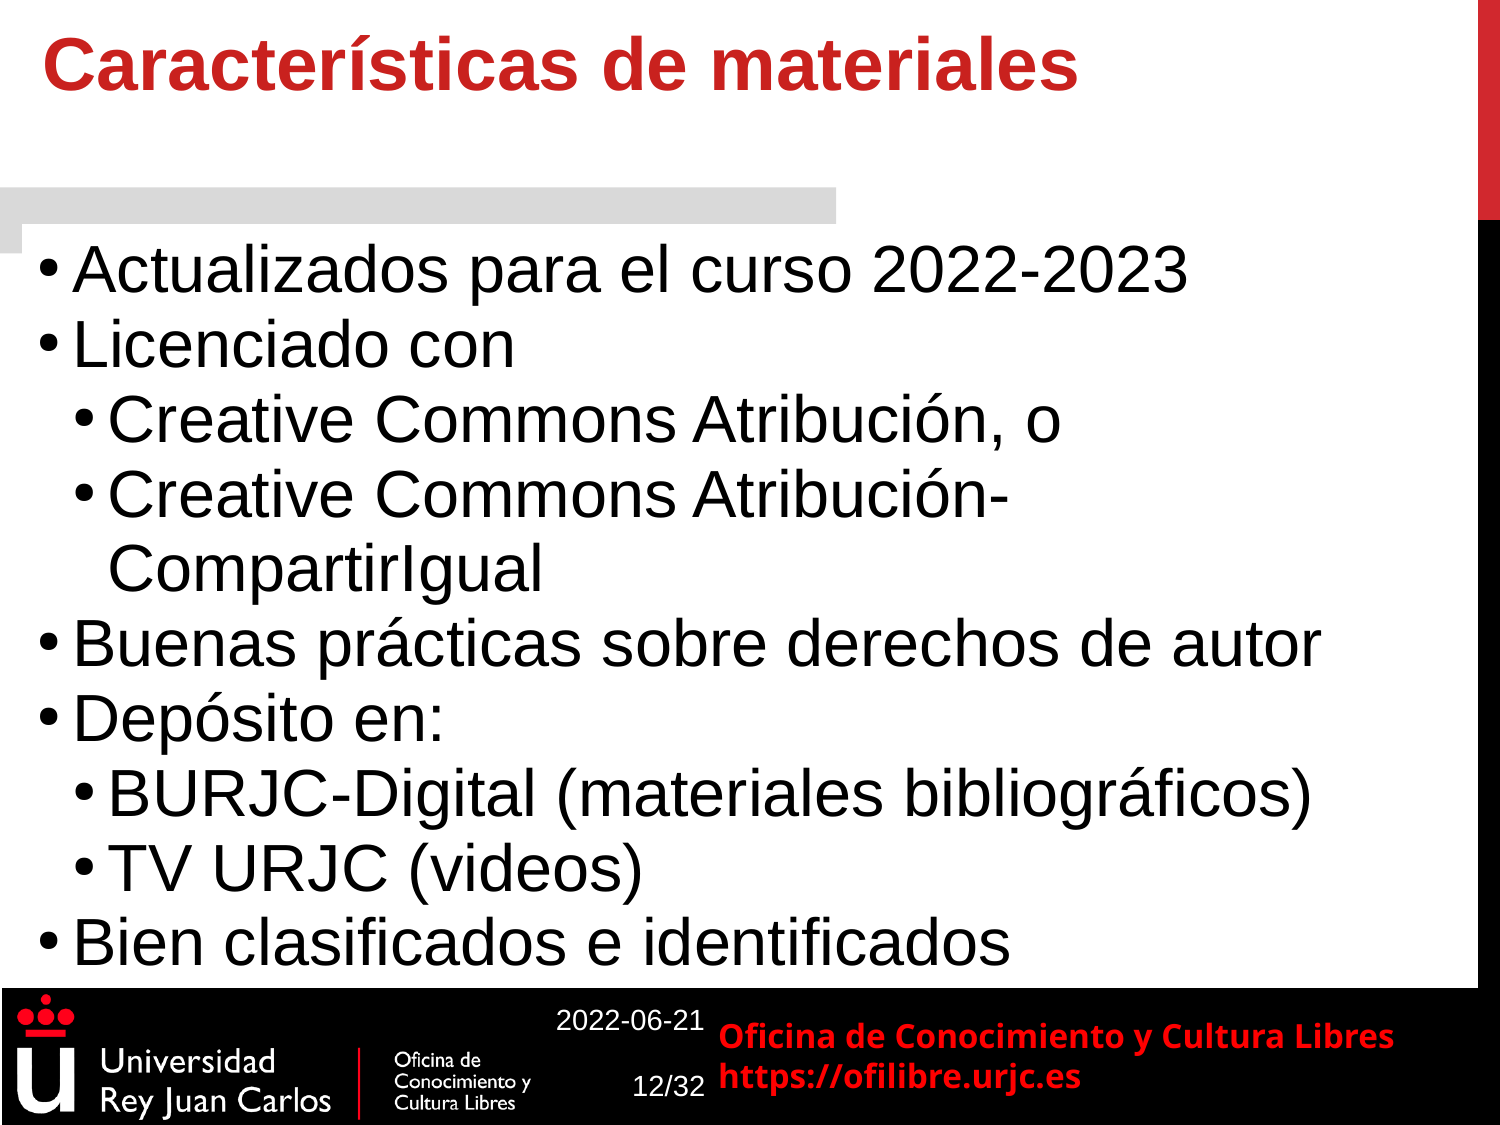

#
Características de materiales
Actualizados para el curso 2022-2023
Licenciado con
Creative Commons Atribución, o
Creative Commons Atribución-CompartirIgual
Buenas prácticas sobre derechos de autor
Depósito en:
BURJC-Digital (materiales bibliográficos)
TV URJC (videos)
Bien clasificados e identificados